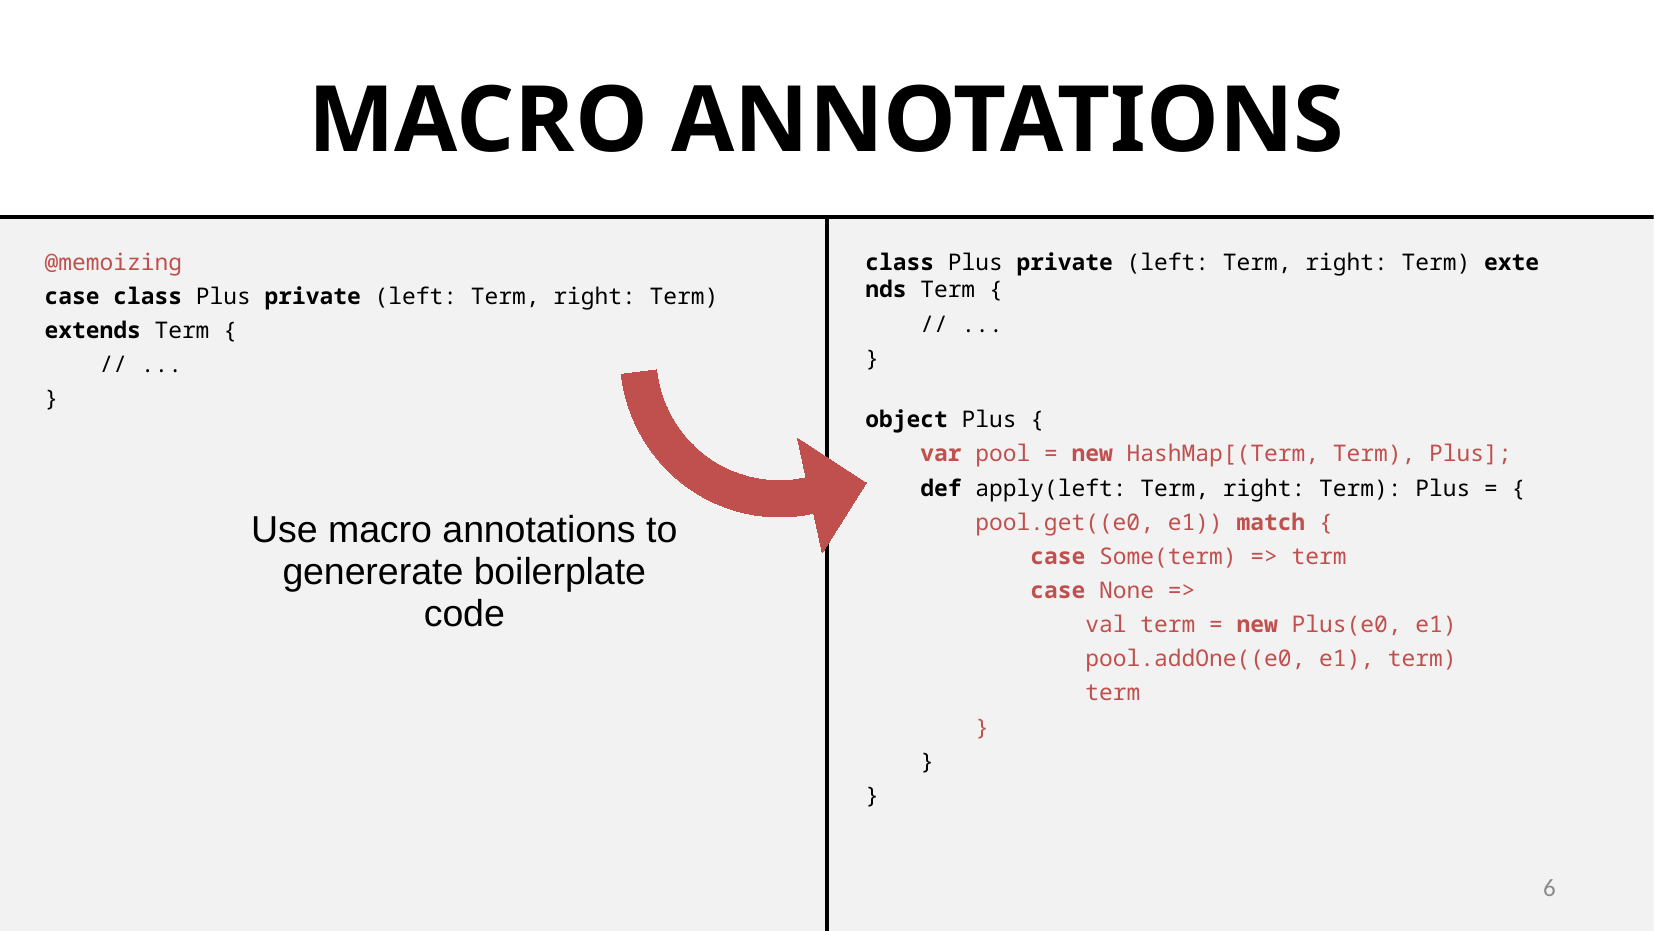

# MACRO ANNOTATIONS
@memoizing
case class Plus private (left: Term, right: Term)
extends Term {
    // ...
}
class Plus private (left: Term, right: Term) extends Term {
    // ...
}
object Plus {
 var pool = new HashMap[(Term, Term), Plus];
    def apply(left: Term, right: Term): Plus = {
 pool.get((e0, e1)) match {
 case Some(term) => term
 case None =>
 val term = new Plus(e0, e1)
 pool.addOne((e0, e1), term)
 term
 }
    }
}
Use macro annotations to genererate boilerplate code